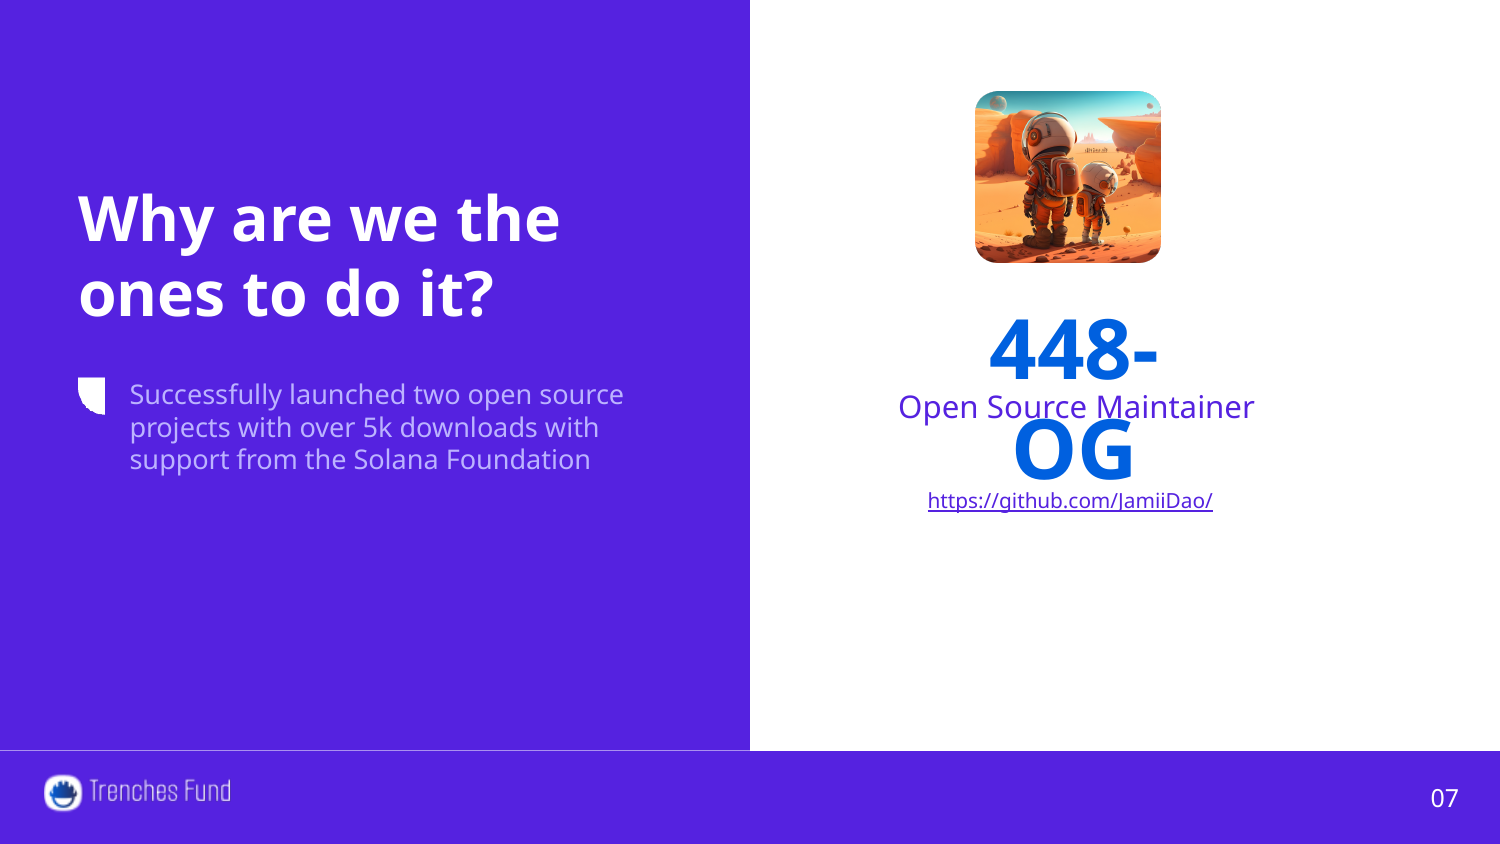

Why are we the ones to do it?
448-OG
Successfully launched two open source projects with over 5k downloads with support from the Solana Foundation
Open Source Maintainer
https://github.com/JamiiDao/
07